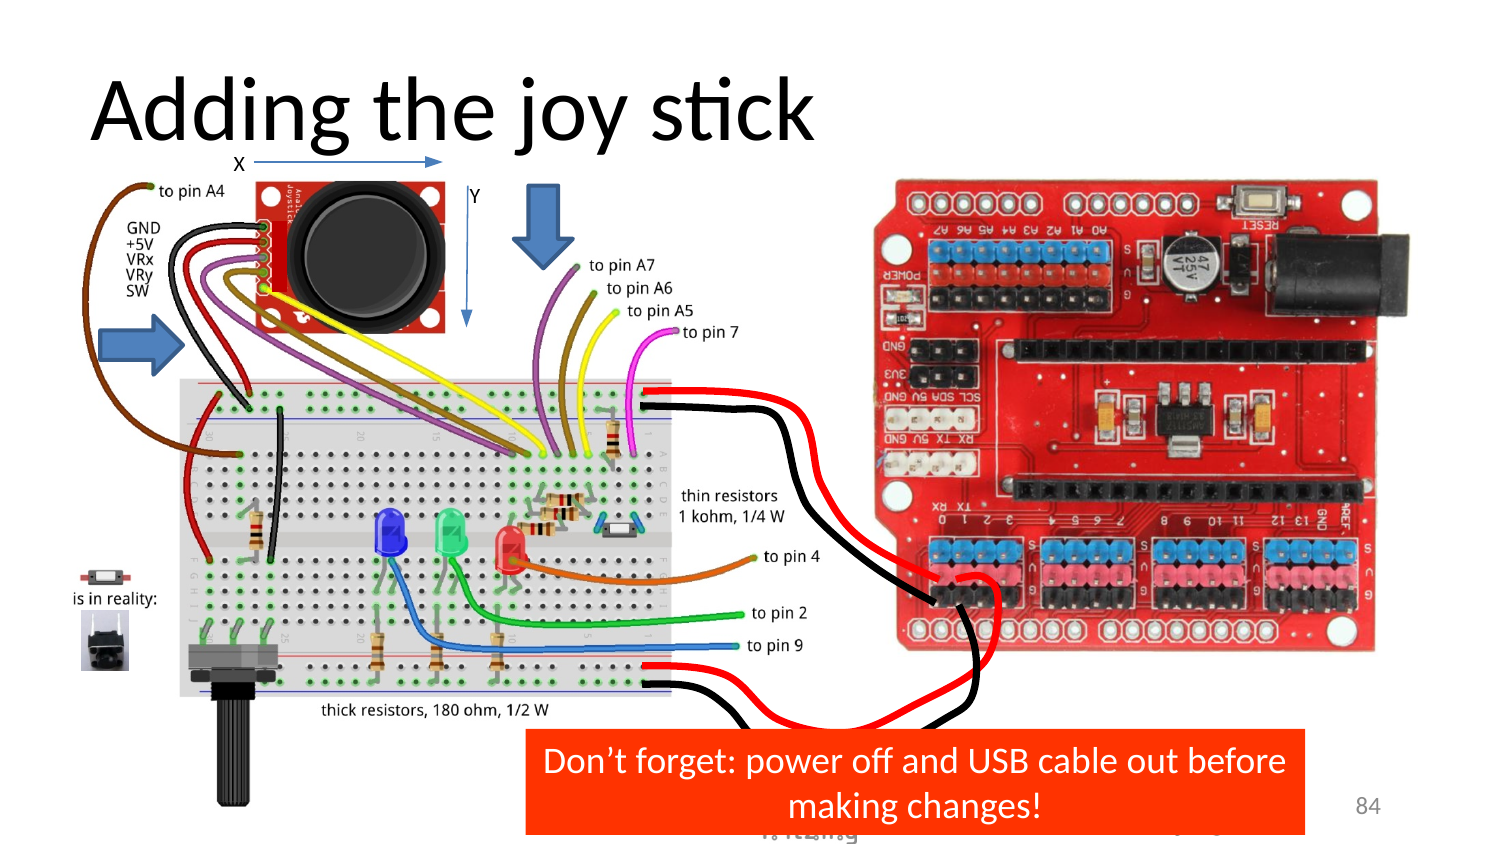

# Adding the joy stick
X
Y
Don’t forget: power off and USB cable out before making changes!
82